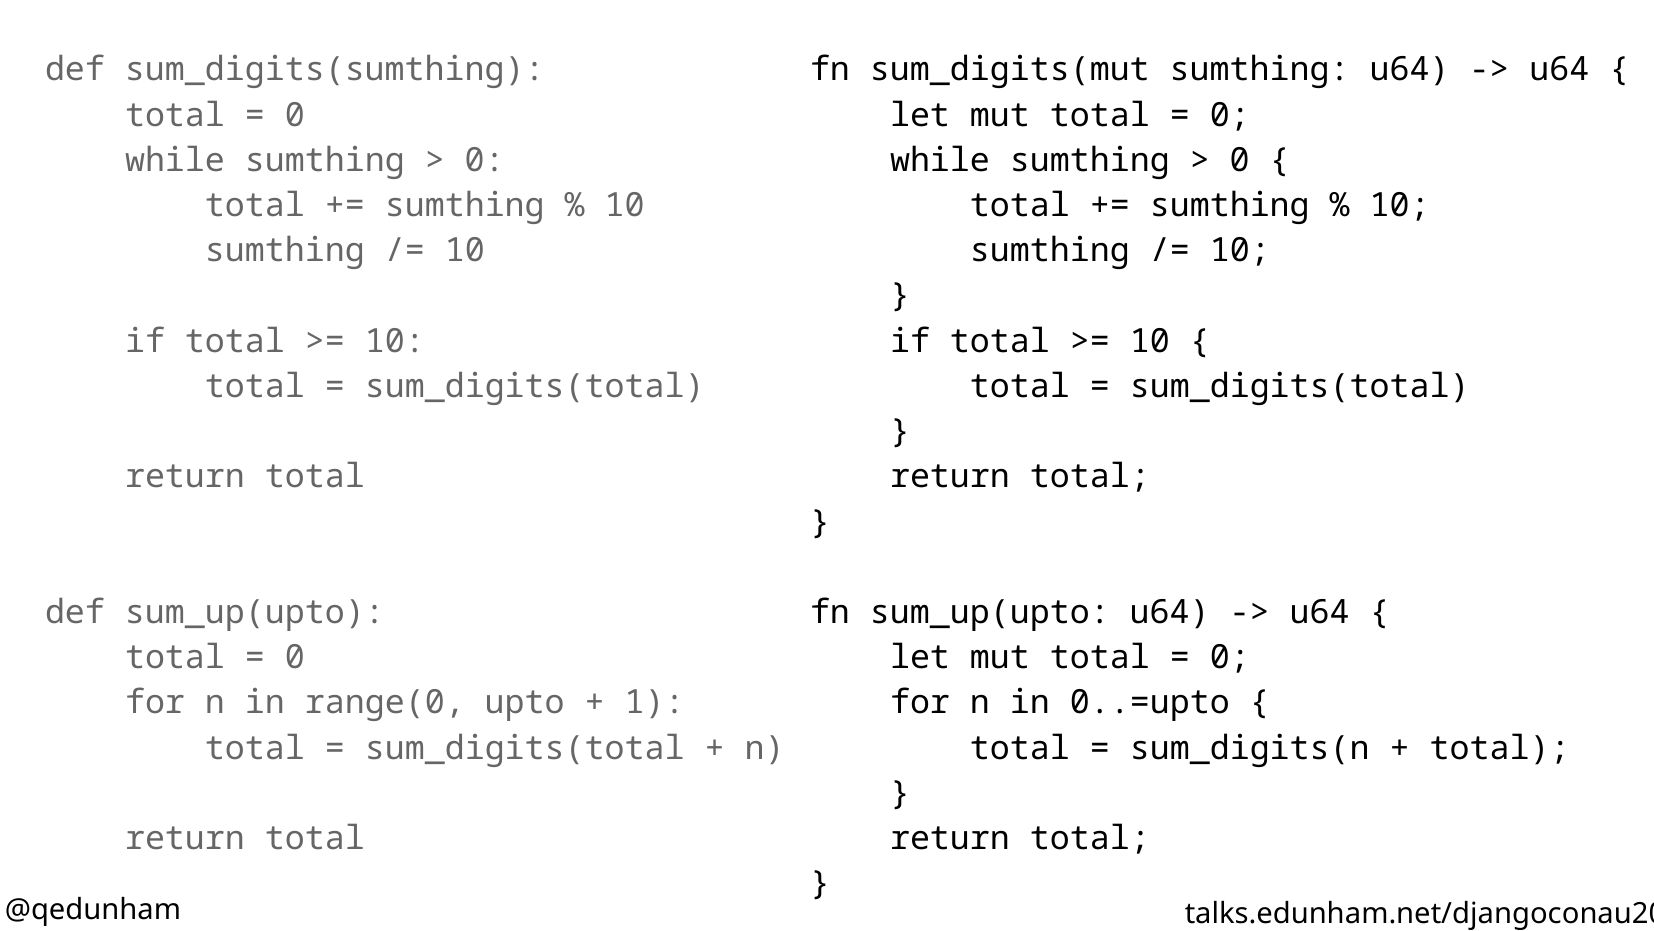

# def sum_digits(sumthing):
 total = 0
 while sumthing > 0:
 total += sumthing % 10
 sumthing /= 10
 if total >= 10:
 total = sum_digits(total)
 return total
def sum_up(upto):
 total = 0
 for n in range(0, upto + 1):
 total = sum_digits(total + n)
 return total
fn sum_digits(mut sumthing: u64) -> u64 {
 let mut total = 0;
 while sumthing > 0 {
 total += sumthing % 10;
 sumthing /= 10;
 }
 if total >= 10 {
 total = sum_digits(total)
 }
 return total;
}
fn sum_up(upto: u64) -> u64 {
 let mut total = 0;
 for n in 0..=upto {
 total = sum_digits(n + total);
 }
 return total;
}